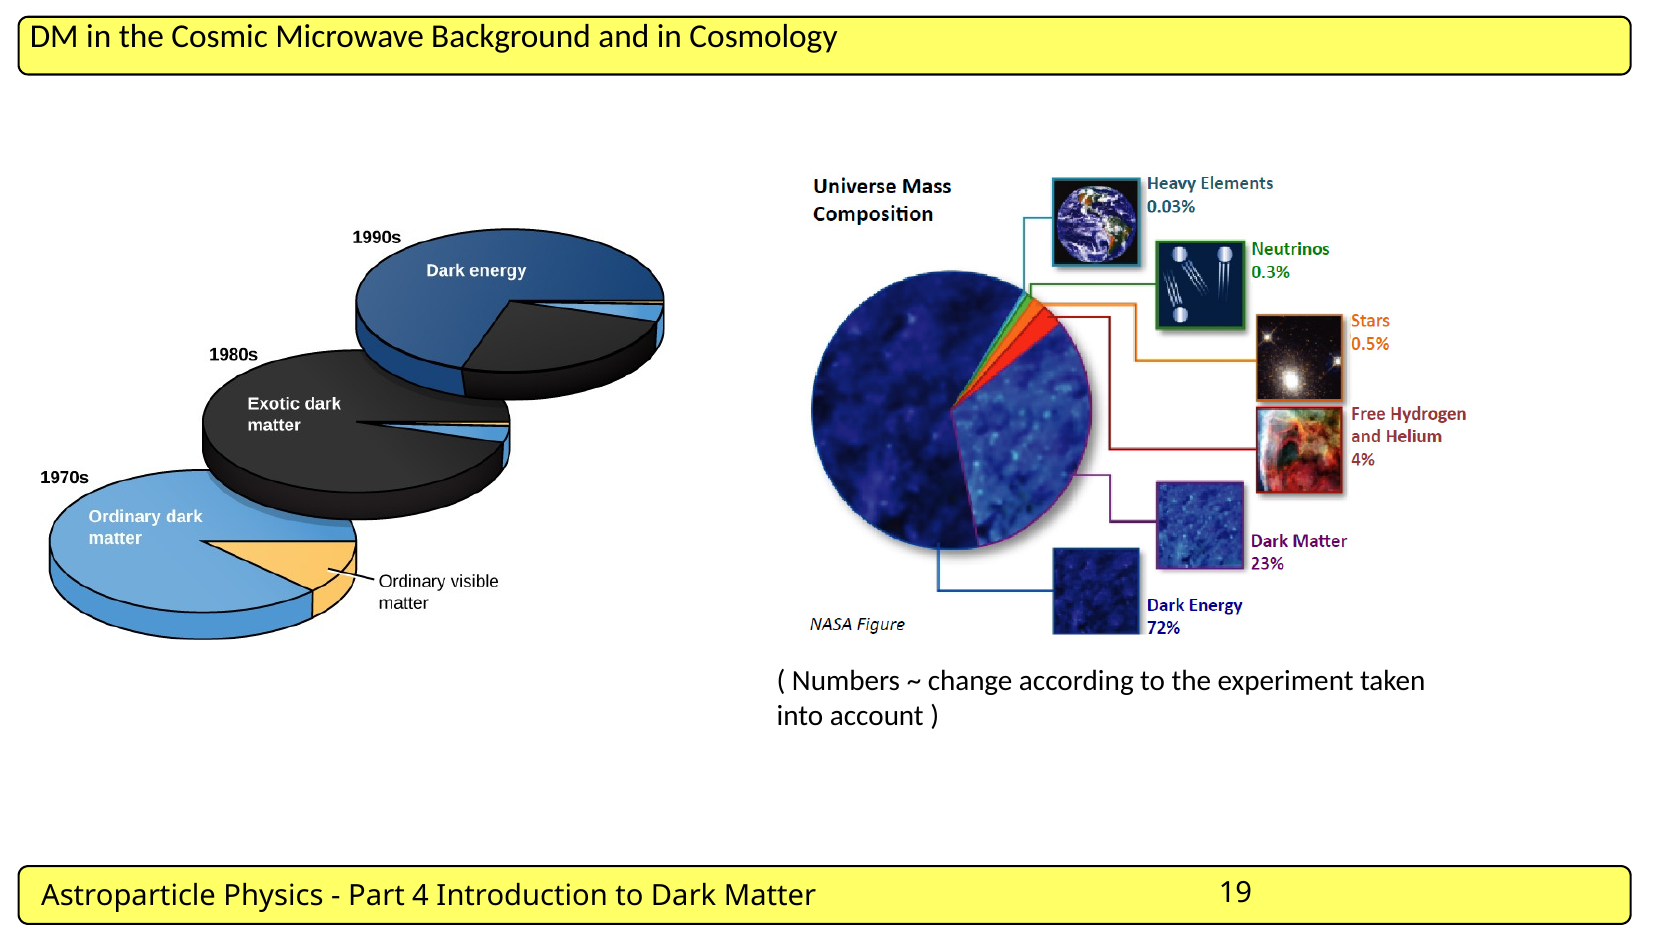

DM in the Cosmic Microwave Background and in Cosmology
( Numbers ~ change according to the experiment taken into account )
Astroparticle Physics - Part 4 Introduction to Dark Matter